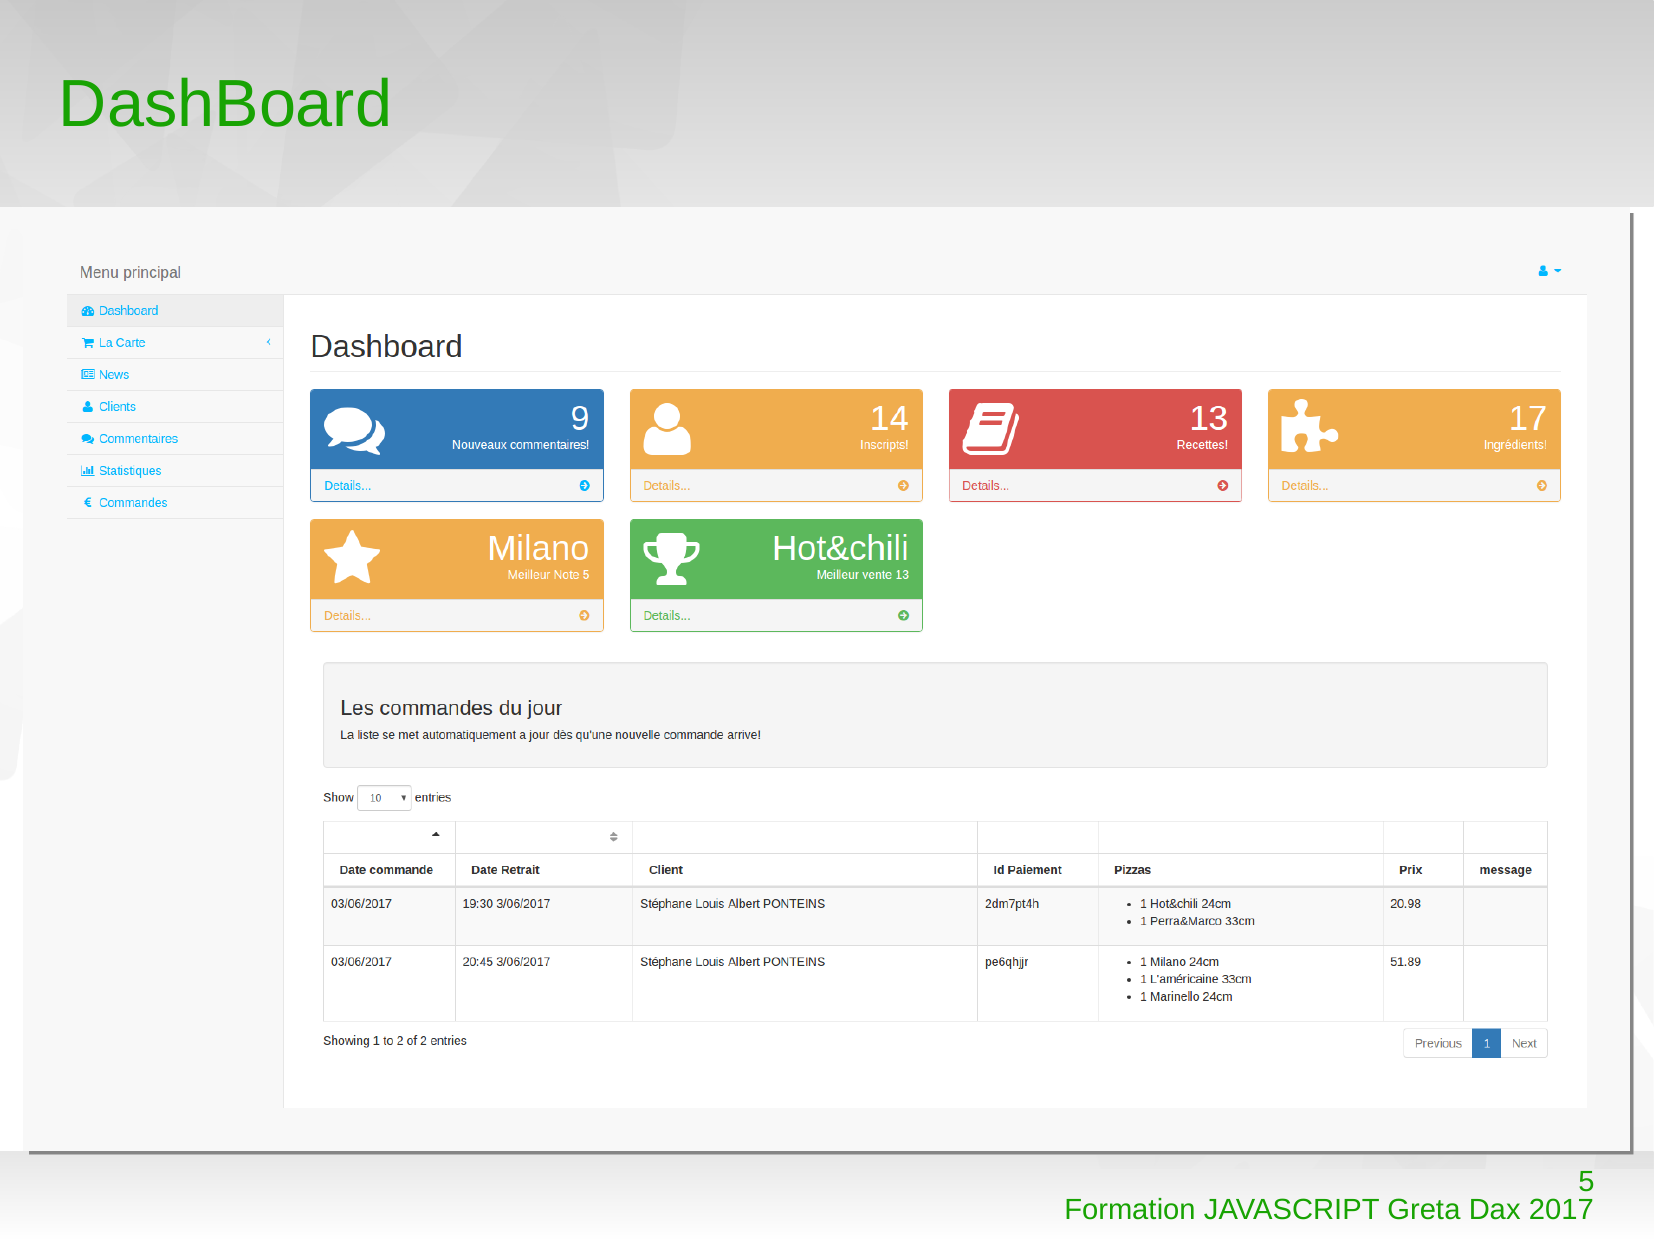

# DashBoard
5
Formation JAVASCRIPT Greta Dax 2017